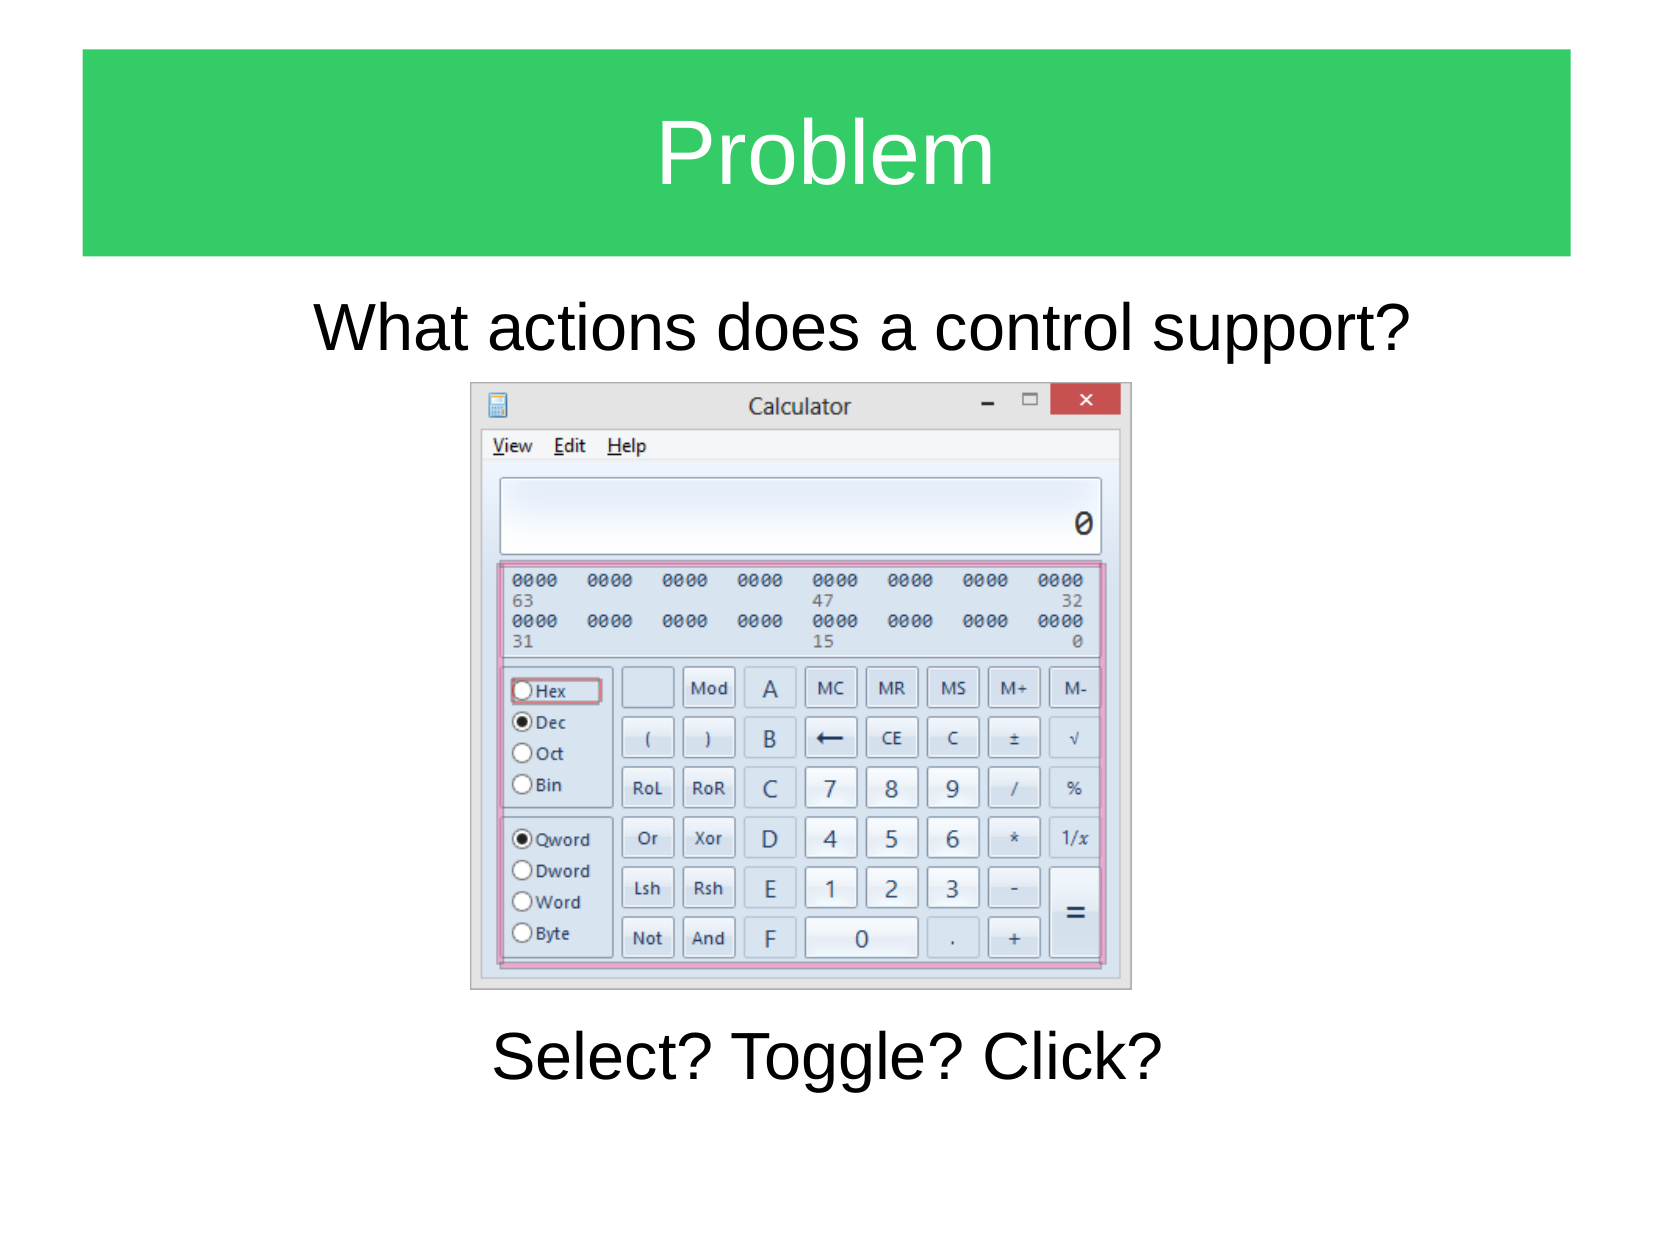

# Problem
What actions does a control support?
Select? Toggle? Click?